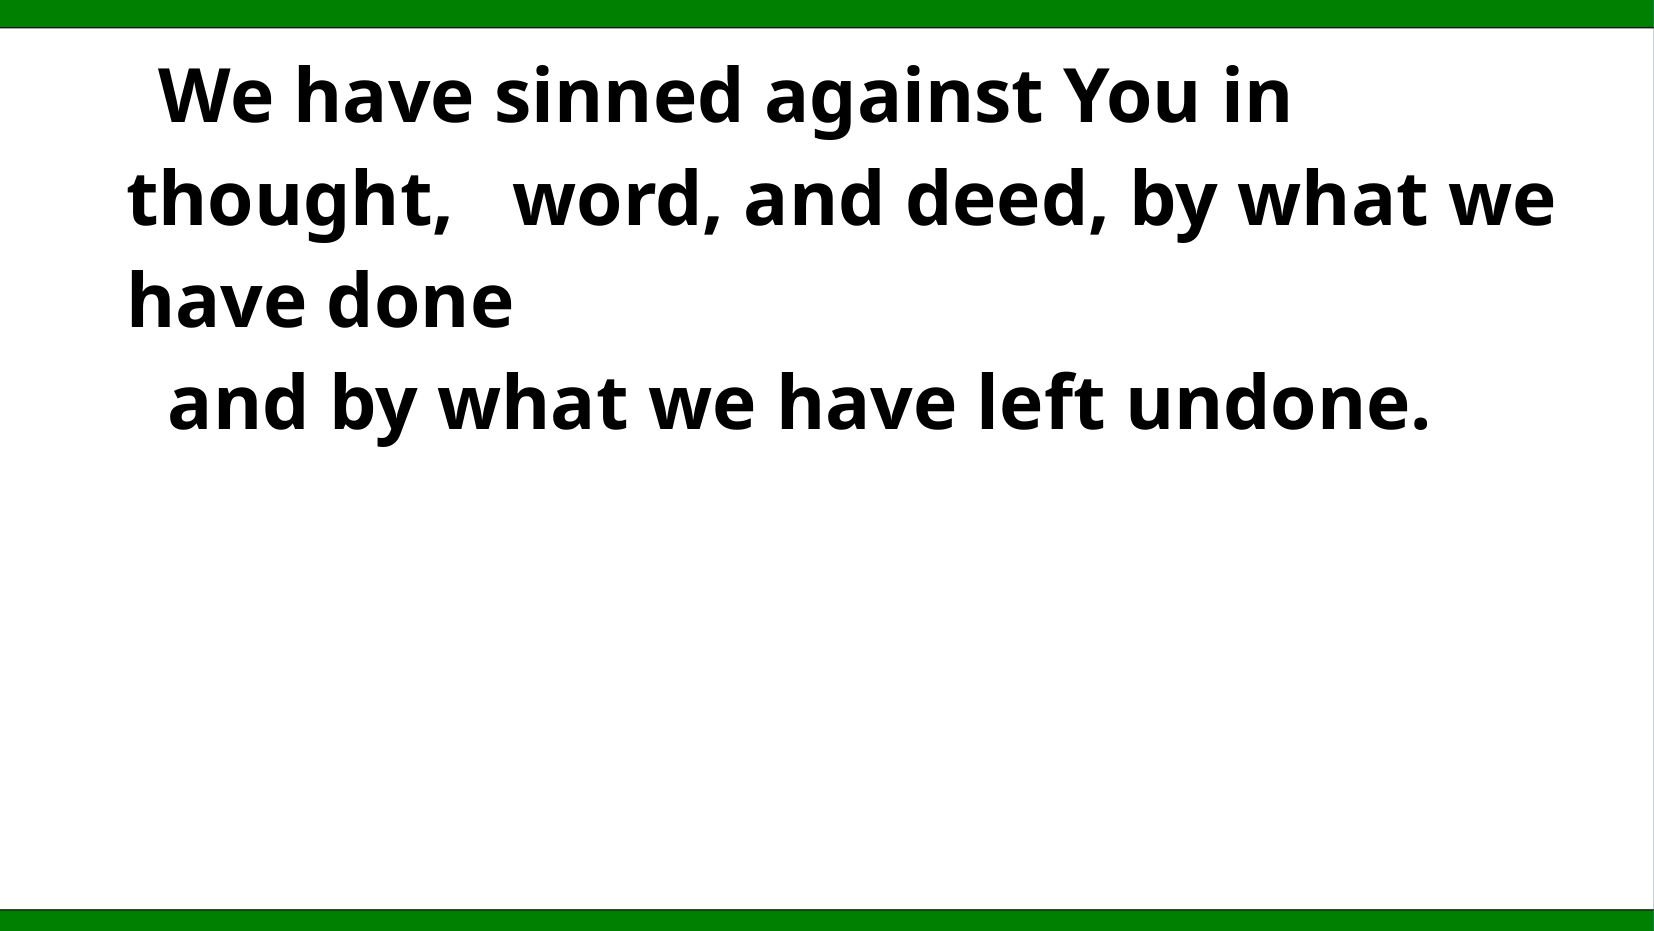

We have sinned against You in thought, word, and deed, by what we have done
 and by what we have left undone.